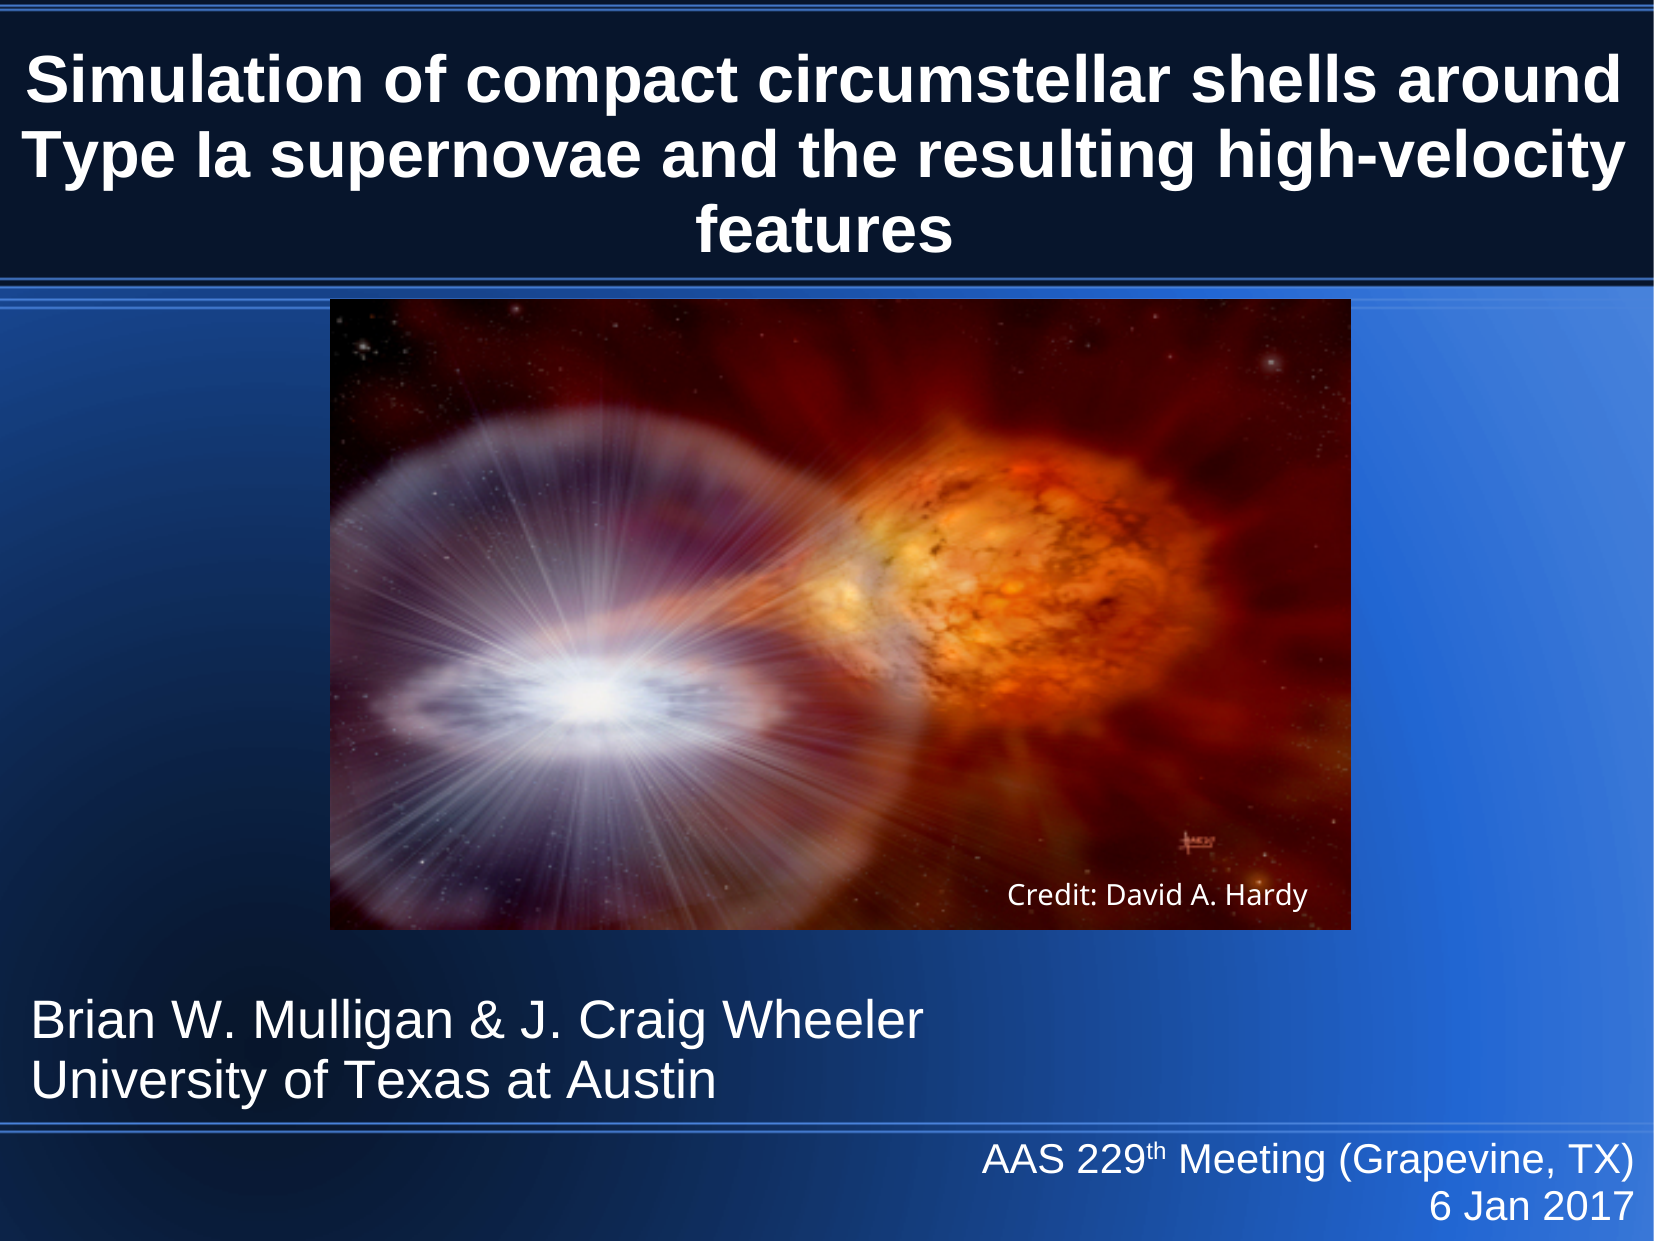

# Simulation of compact circumstellar shells around Type Ia supernovae and the resulting high-velocity features
Credit: David A. Hardy
Brian W. Mulligan & J. Craig Wheeler
University of Texas at Austin
AAS 229th Meeting (Grapevine, TX)
6 Jan 2017